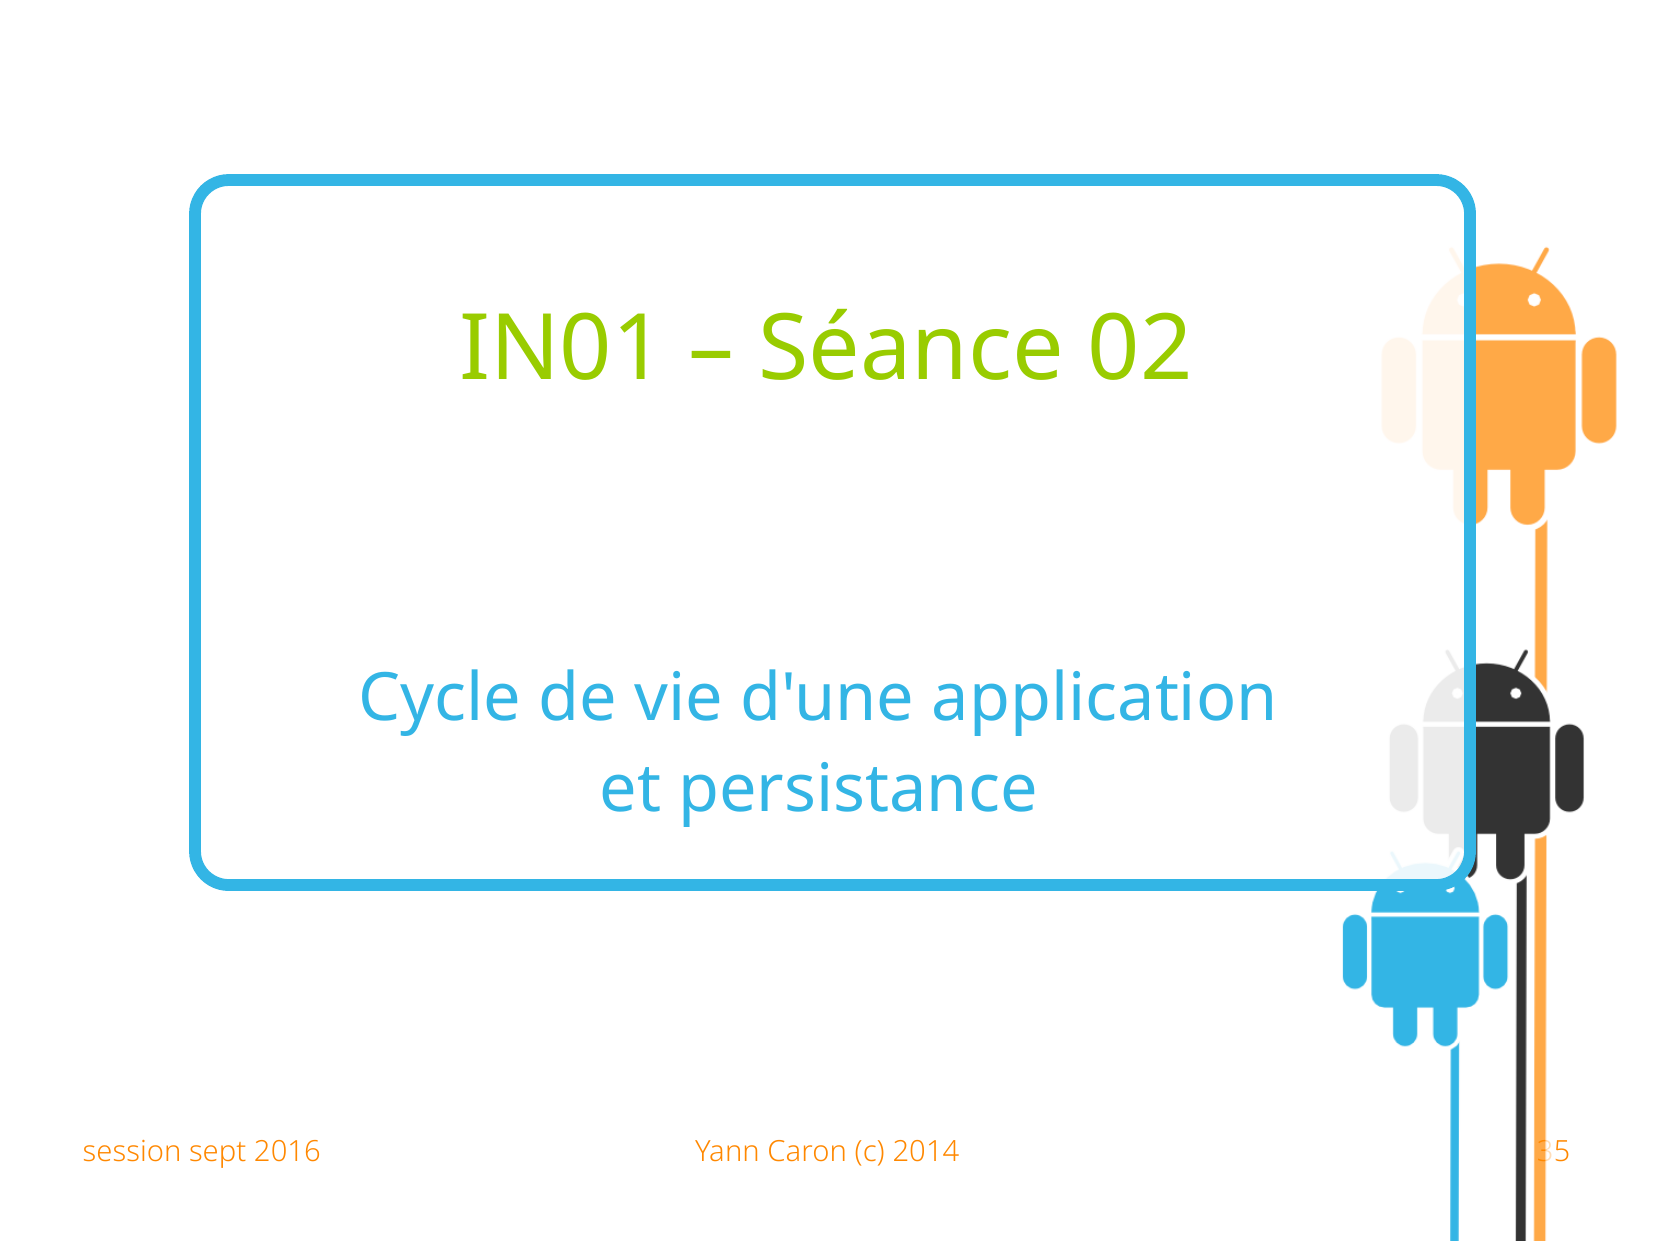

# IN01 – Séance 02
Cycle de vie d'une application
et persistance
session sept 2016
Yann Caron (c) 2014
35